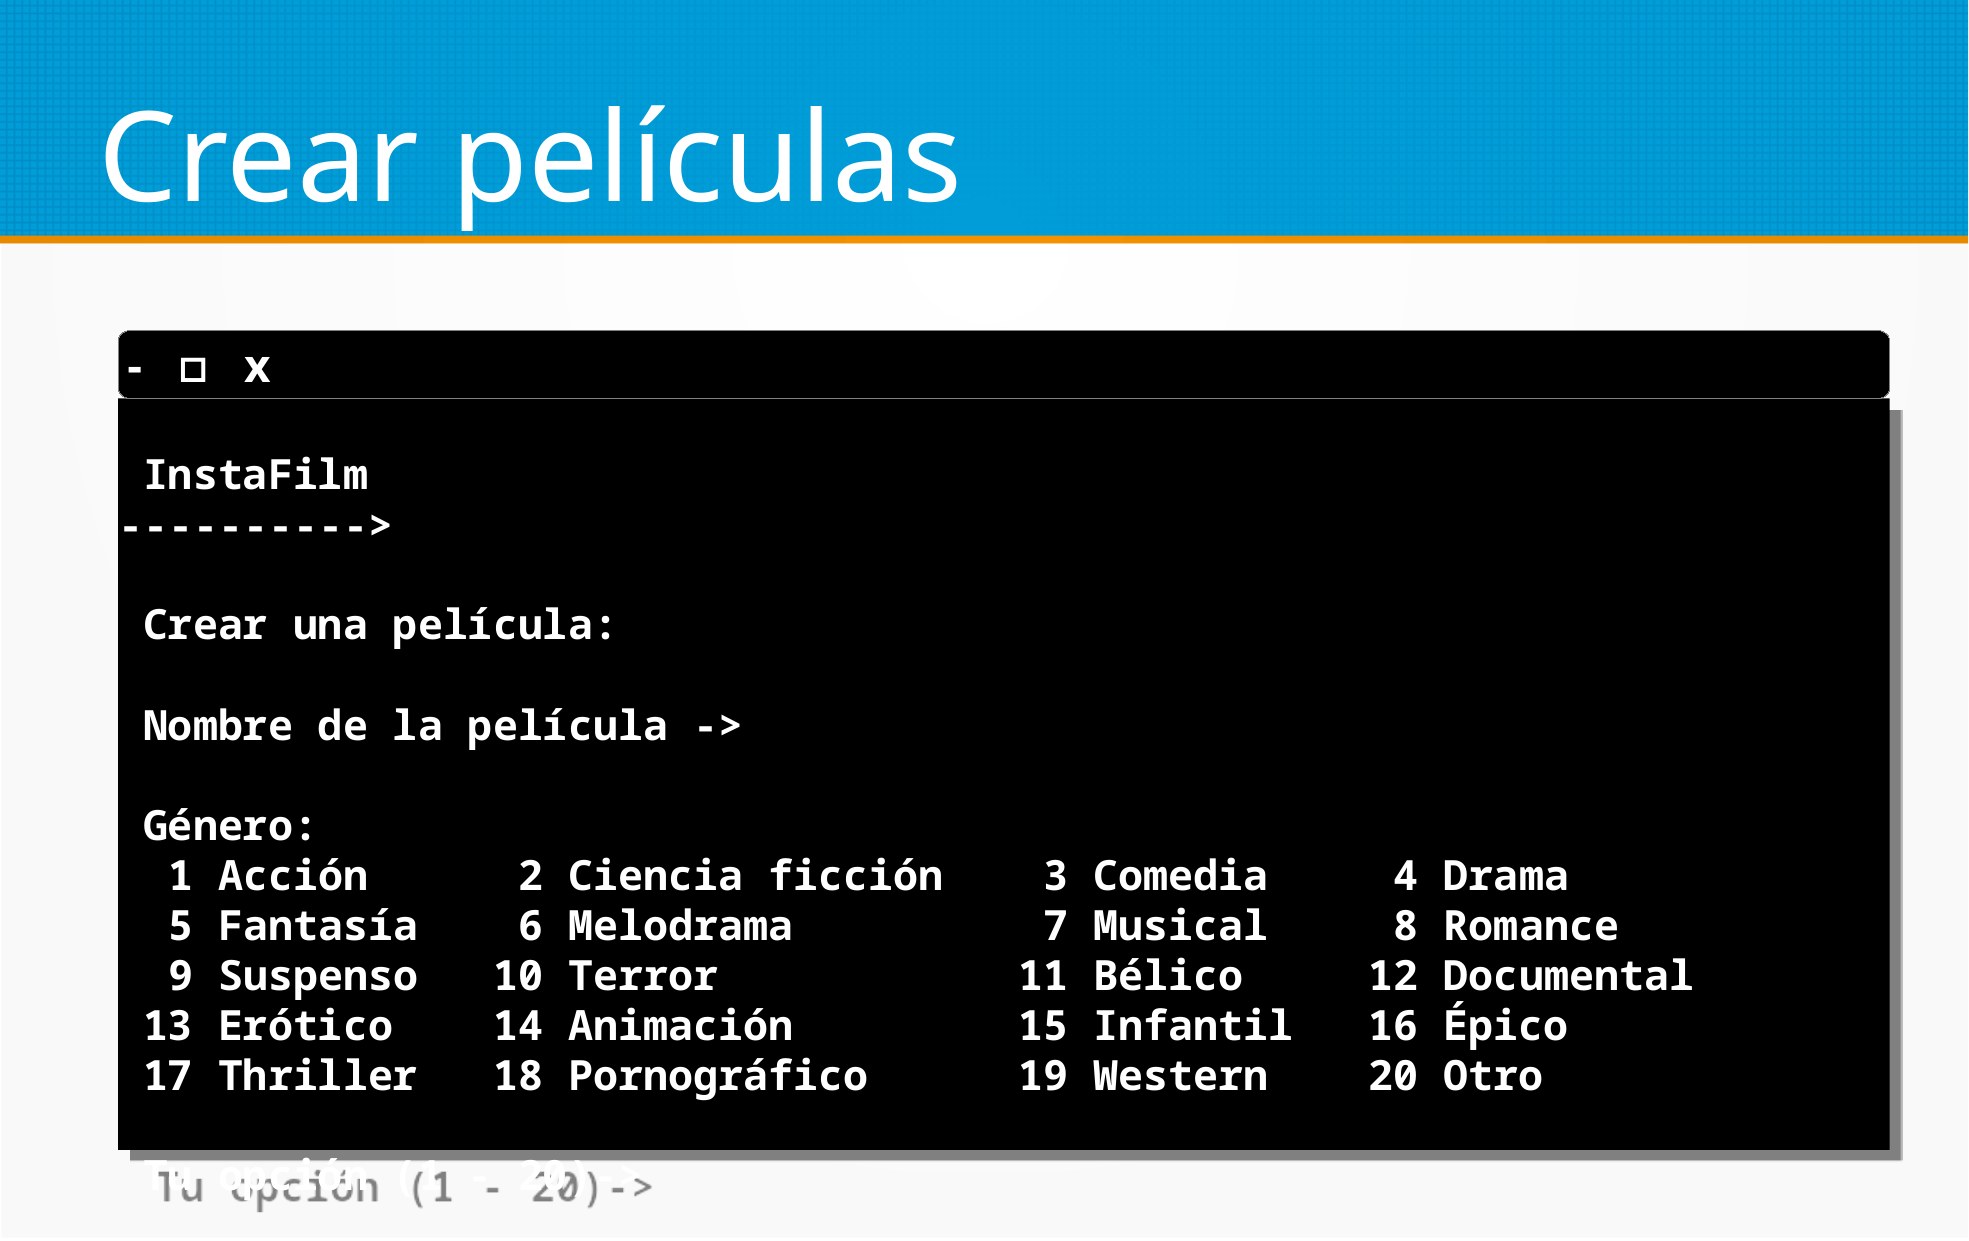

# Crear películas
- □ x
 InstaFilm
---------->
 Crear una película:
 Nombre de la película ->
 Género:
 1 Acción 2 Ciencia ficción 3 Comedia 4 Drama
 5 Fantasía 6 Melodrama 7 Musical 8 Romance
 9 Suspenso 10 Terror 11 Bélico 12 Documental
 13 Erótico 14 Animación 15 Infantil 16 Épico
 17 Thriller 18 Pornográfico 19 Western 20 Otro
 Tu opción (1 - 20)->
 Descripción de la película ->